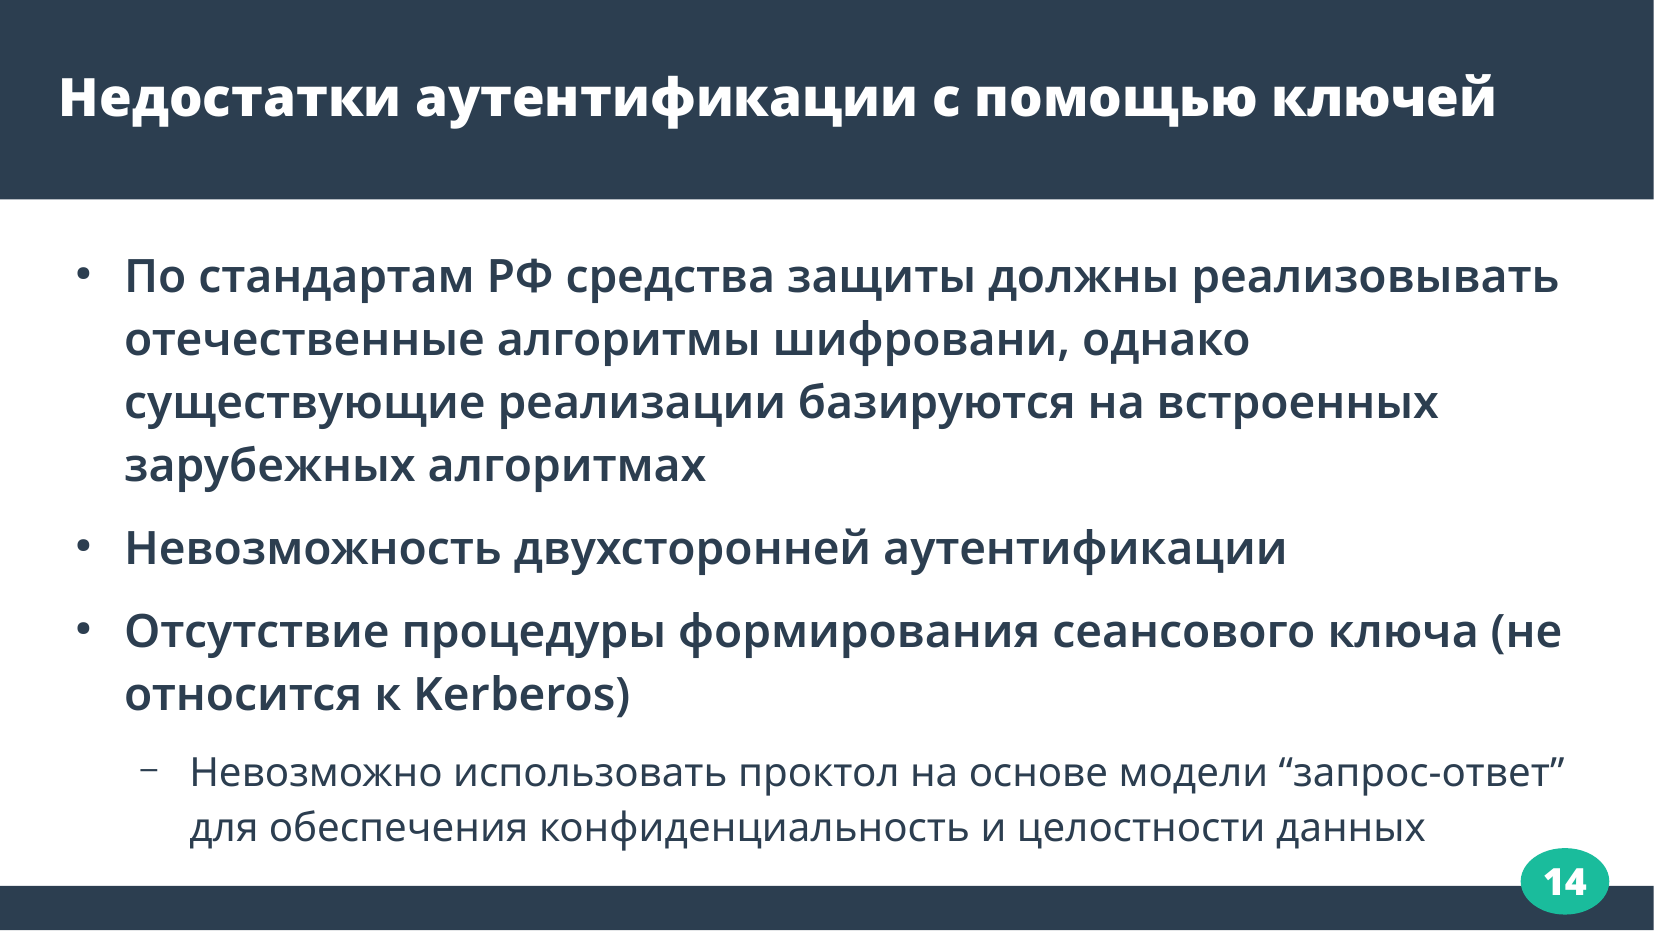

# Недостатки аутентификации с помощью ключей
По стандартам РФ средства защиты должны реализовывать отечественные алгоритмы шифровани, однако существующие реализации базируются на встроенных зарубежных алгоритмах
Невозможность двухсторонней аутентификации
Отсутствие процедуры формирования сеансового ключа (не относится к Kerberos)
Невозможно использовать проктол на основе модели “запрос-ответ” для обеспечения конфиденциальность и целостности данных
14